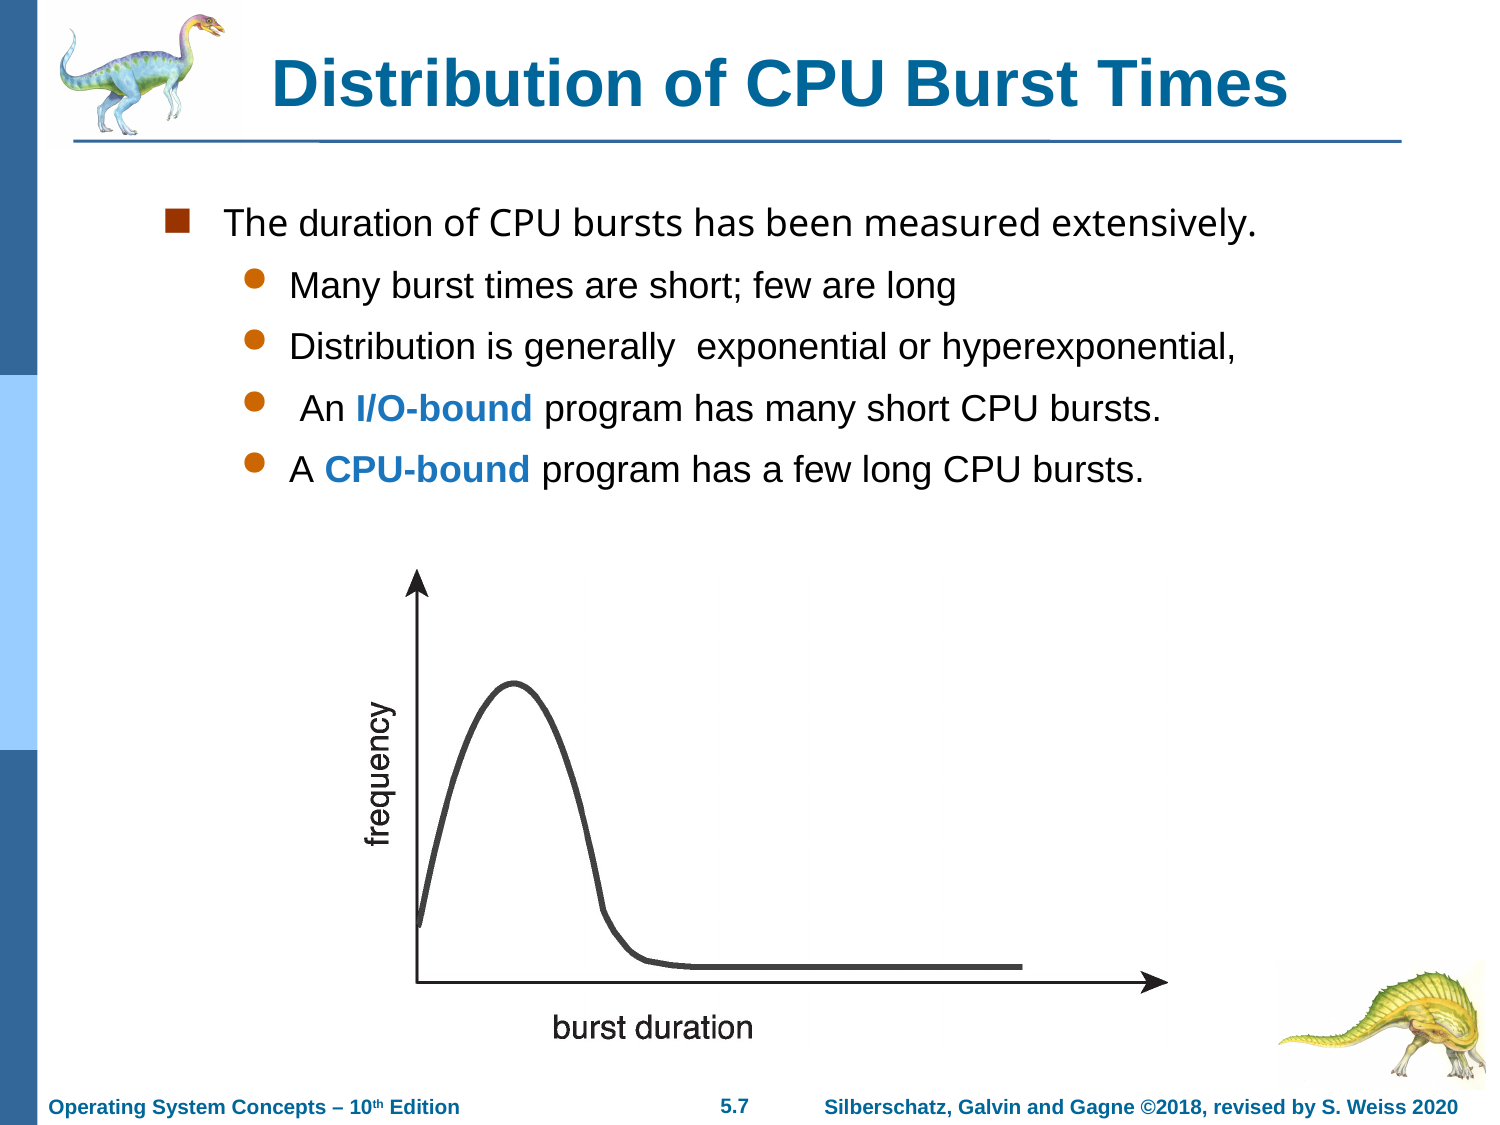

Distribution of CPU Burst Times
The duration of CPU bursts has been measured extensively.
Many burst times are short; few are long
Distribution is generally exponential or hyperexponential,
 An I/O-bound program has many short CPU bursts.
A CPU-bound program has a few long CPU bursts.